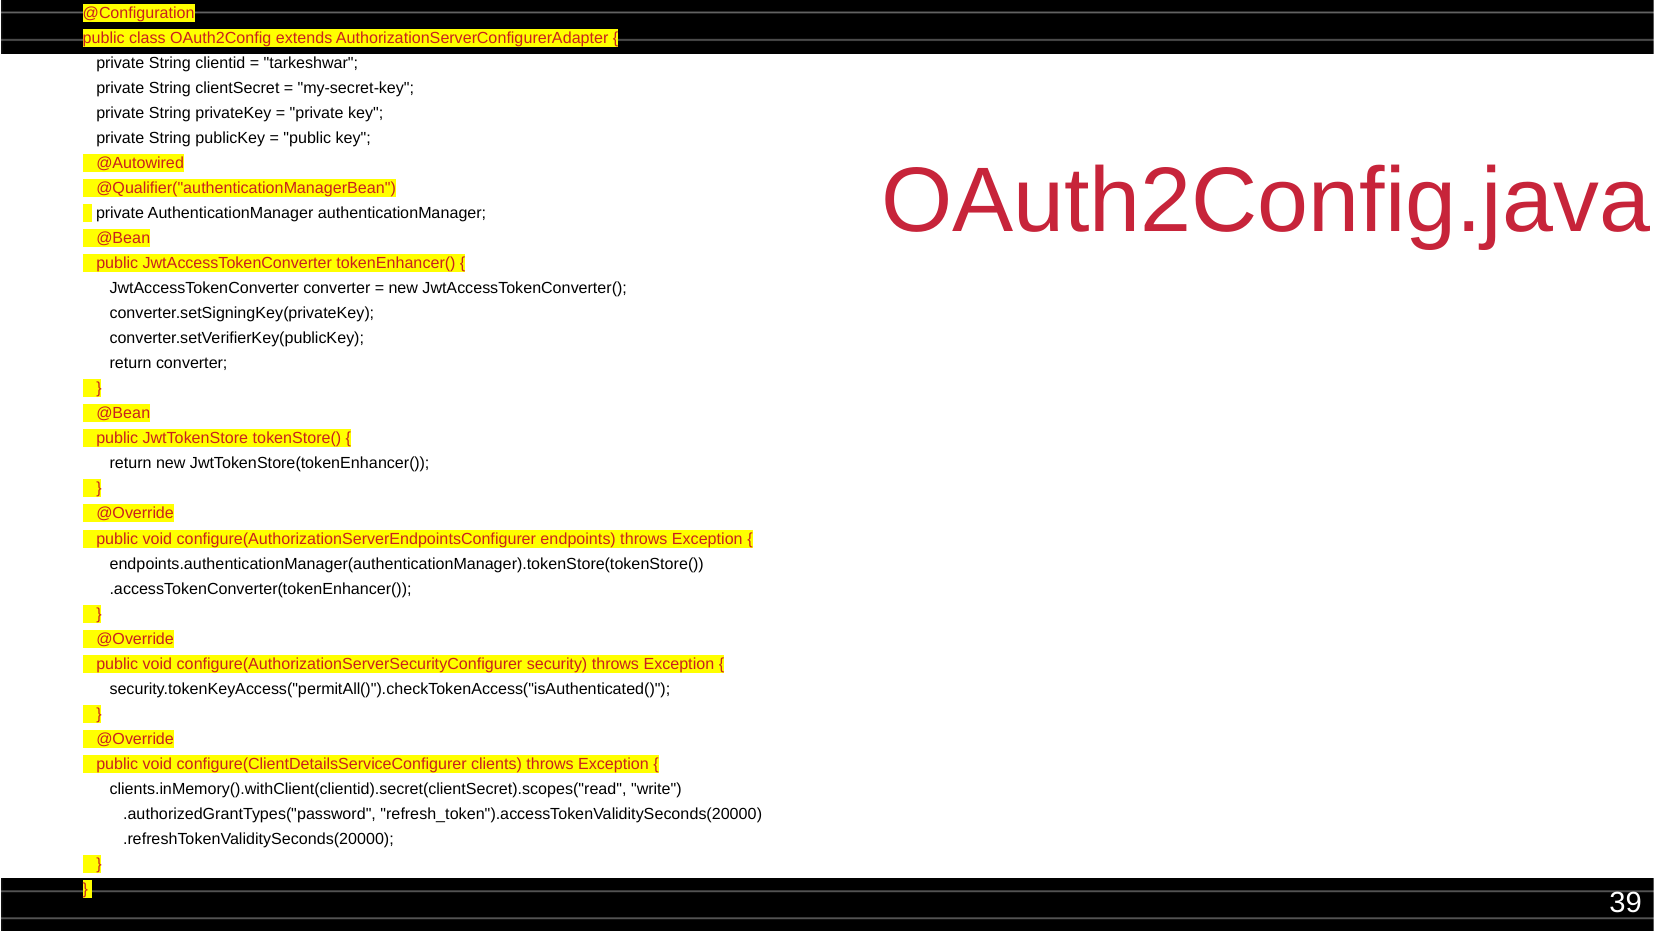

@Configuration
public class OAuth2Config extends AuthorizationServerConfigurerAdapter {
 private String clientid = "tarkeshwar";
 private String clientSecret = "my-secret-key";
 private String privateKey = "private key";
 private String publicKey = "public key";
 @Autowired
 @Qualifier("authenticationManagerBean")
 private AuthenticationManager authenticationManager;
 @Bean
 public JwtAccessTokenConverter tokenEnhancer() {
 JwtAccessTokenConverter converter = new JwtAccessTokenConverter();
 converter.setSigningKey(privateKey);
 converter.setVerifierKey(publicKey);
 return converter;
 }
 @Bean
 public JwtTokenStore tokenStore() {
 return new JwtTokenStore(tokenEnhancer());
 }
 @Override
 public void configure(AuthorizationServerEndpointsConfigurer endpoints) throws Exception {
 endpoints.authenticationManager(authenticationManager).tokenStore(tokenStore())
 .accessTokenConverter(tokenEnhancer());
 }
 @Override
 public void configure(AuthorizationServerSecurityConfigurer security) throws Exception {
 security.tokenKeyAccess("permitAll()").checkTokenAccess("isAuthenticated()");
 }
 @Override
 public void configure(ClientDetailsServiceConfigurer clients) throws Exception {
 clients.inMemory().withClient(clientid).secret(clientSecret).scopes("read", "write")
 .authorizedGrantTypes("password", "refresh_token").accessTokenValiditySeconds(20000)
 .refreshTokenValiditySeconds(20000);
 }
}
# OAuth2Config.java